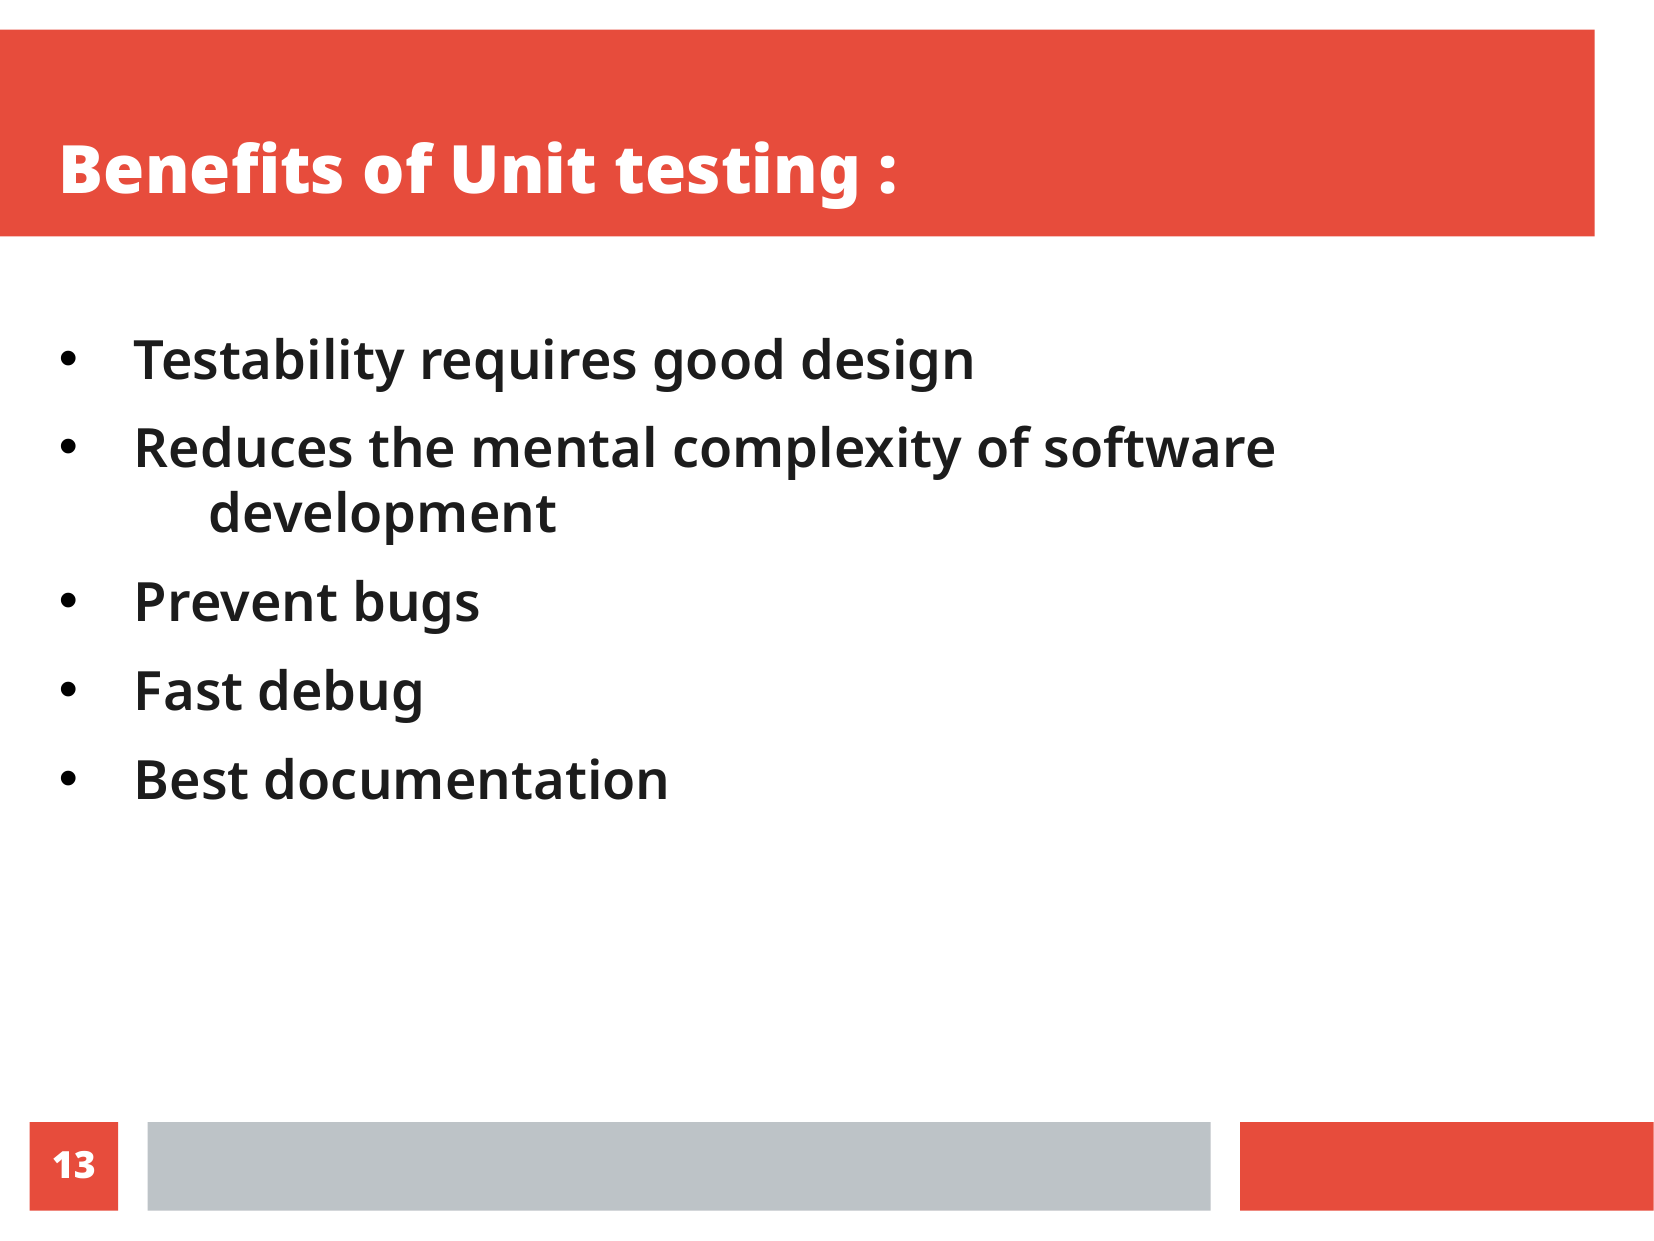

# Benefits of Unit testing :
Testability requires good design
Reduces the mental complexity of software development
Prevent bugs
Fast debug
Best documentation